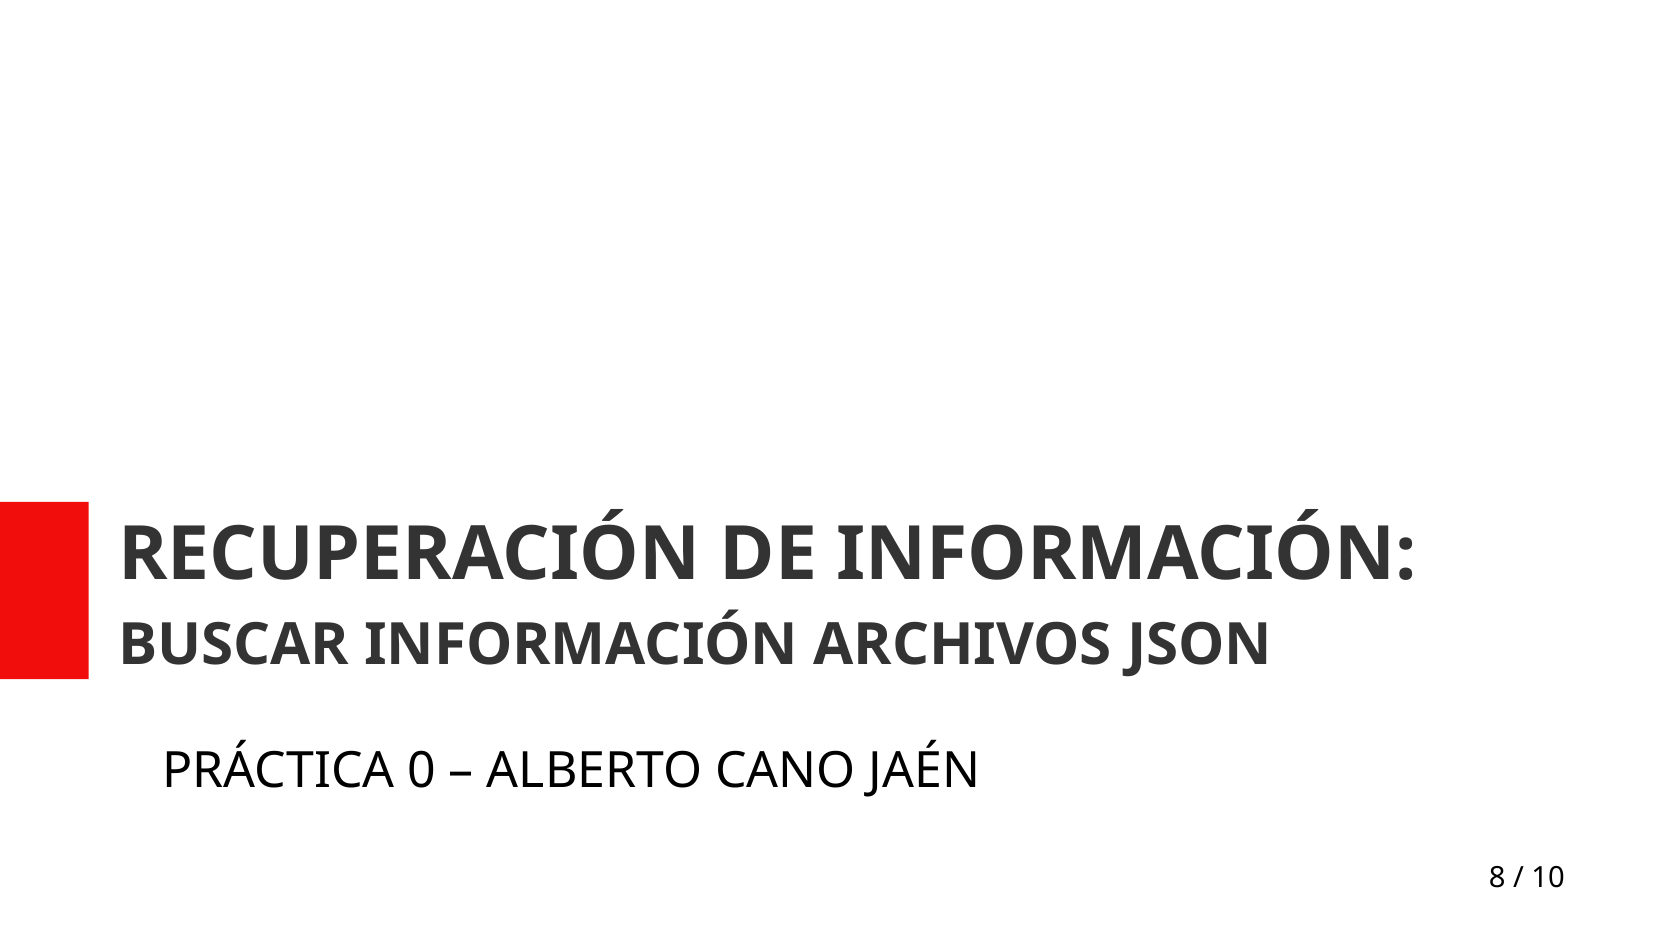

# RECUPERACIÓN DE INFORMACIÓN: BUSCAR INFORMACIÓN ARCHIVOS JSON
PRÁCTICA 0 – ALBERTO CANO JAÉN
8